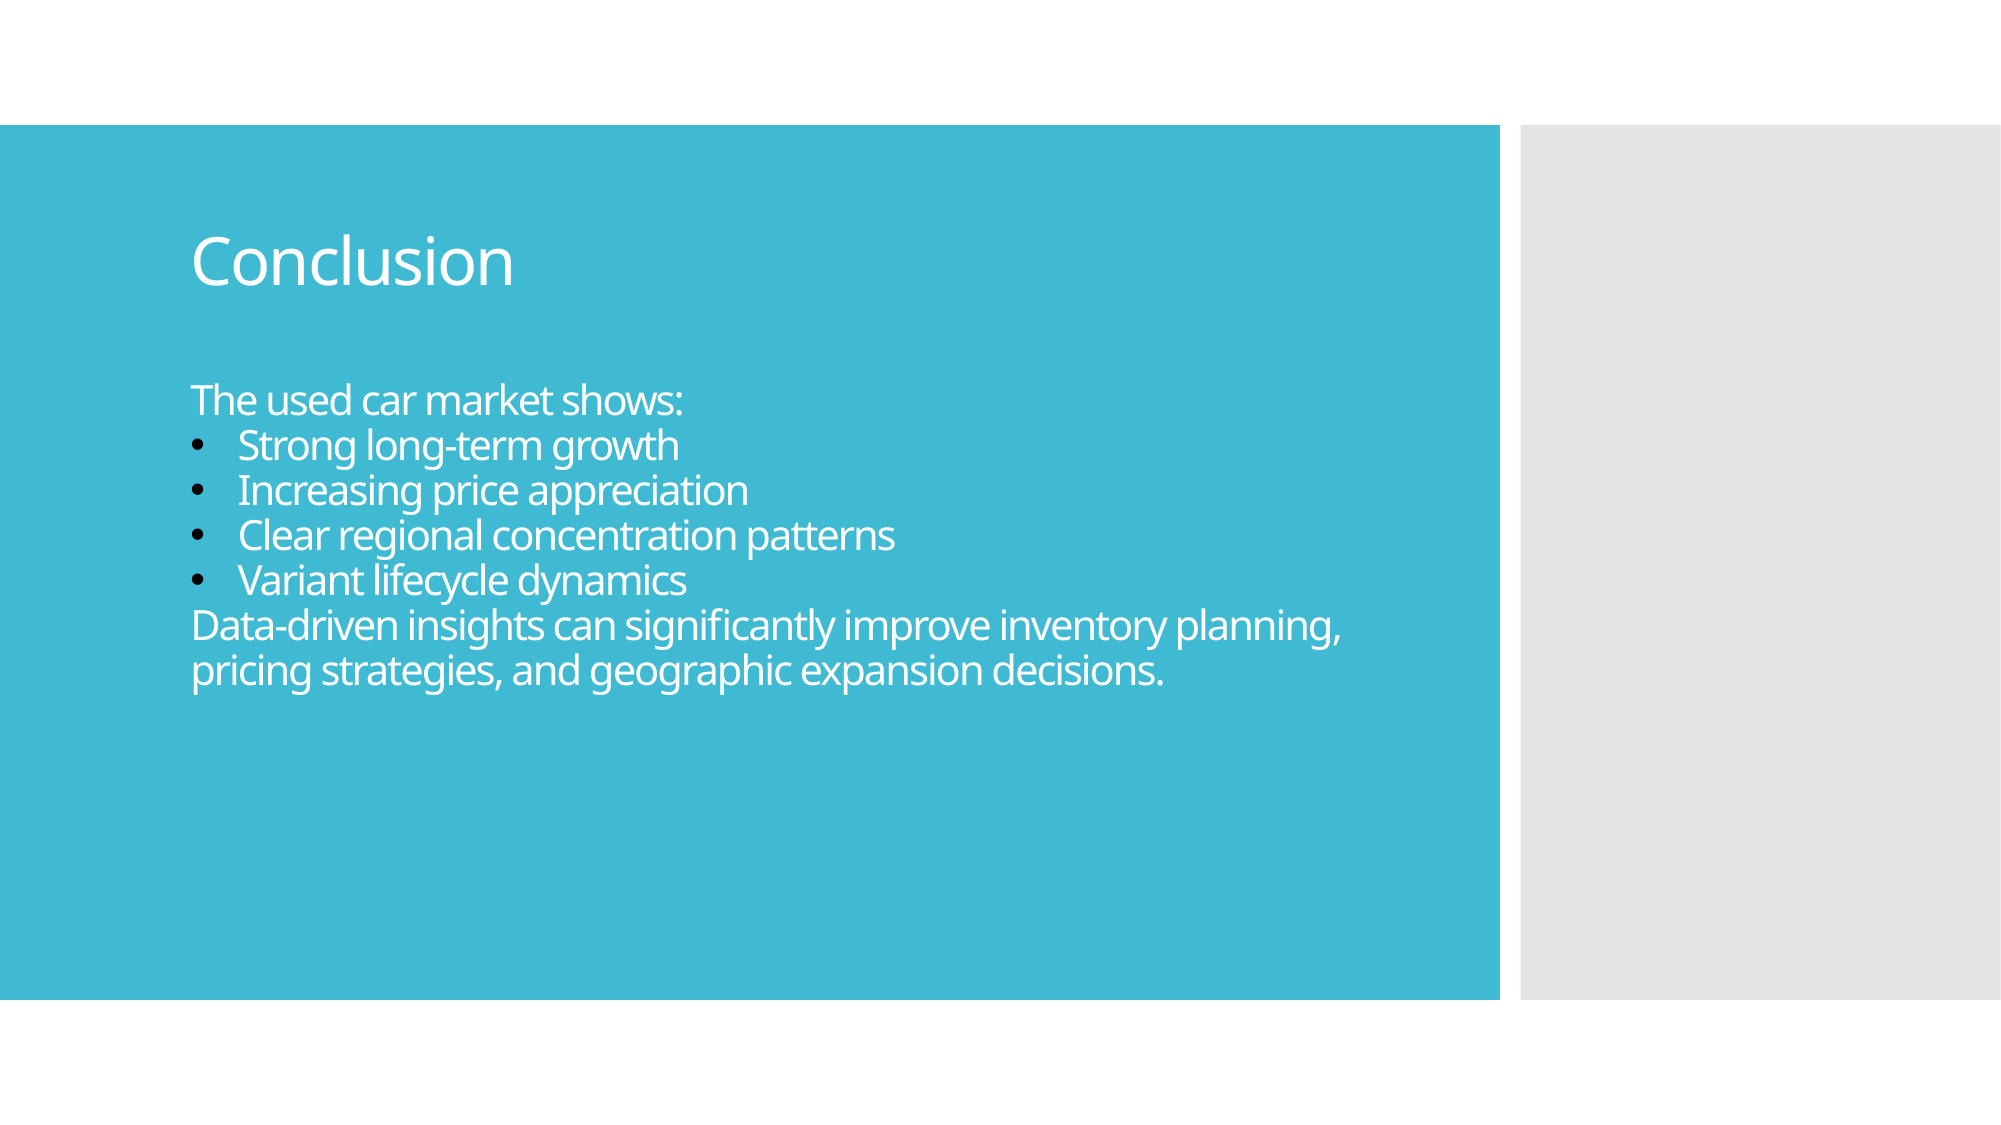

# Conclusion
The used car market shows:
Strong long-term growth
Increasing price appreciation
Clear regional concentration patterns
Variant lifecycle dynamics
Data-driven insights can significantly improve inventory planning, pricing strategies, and geographic expansion decisions.